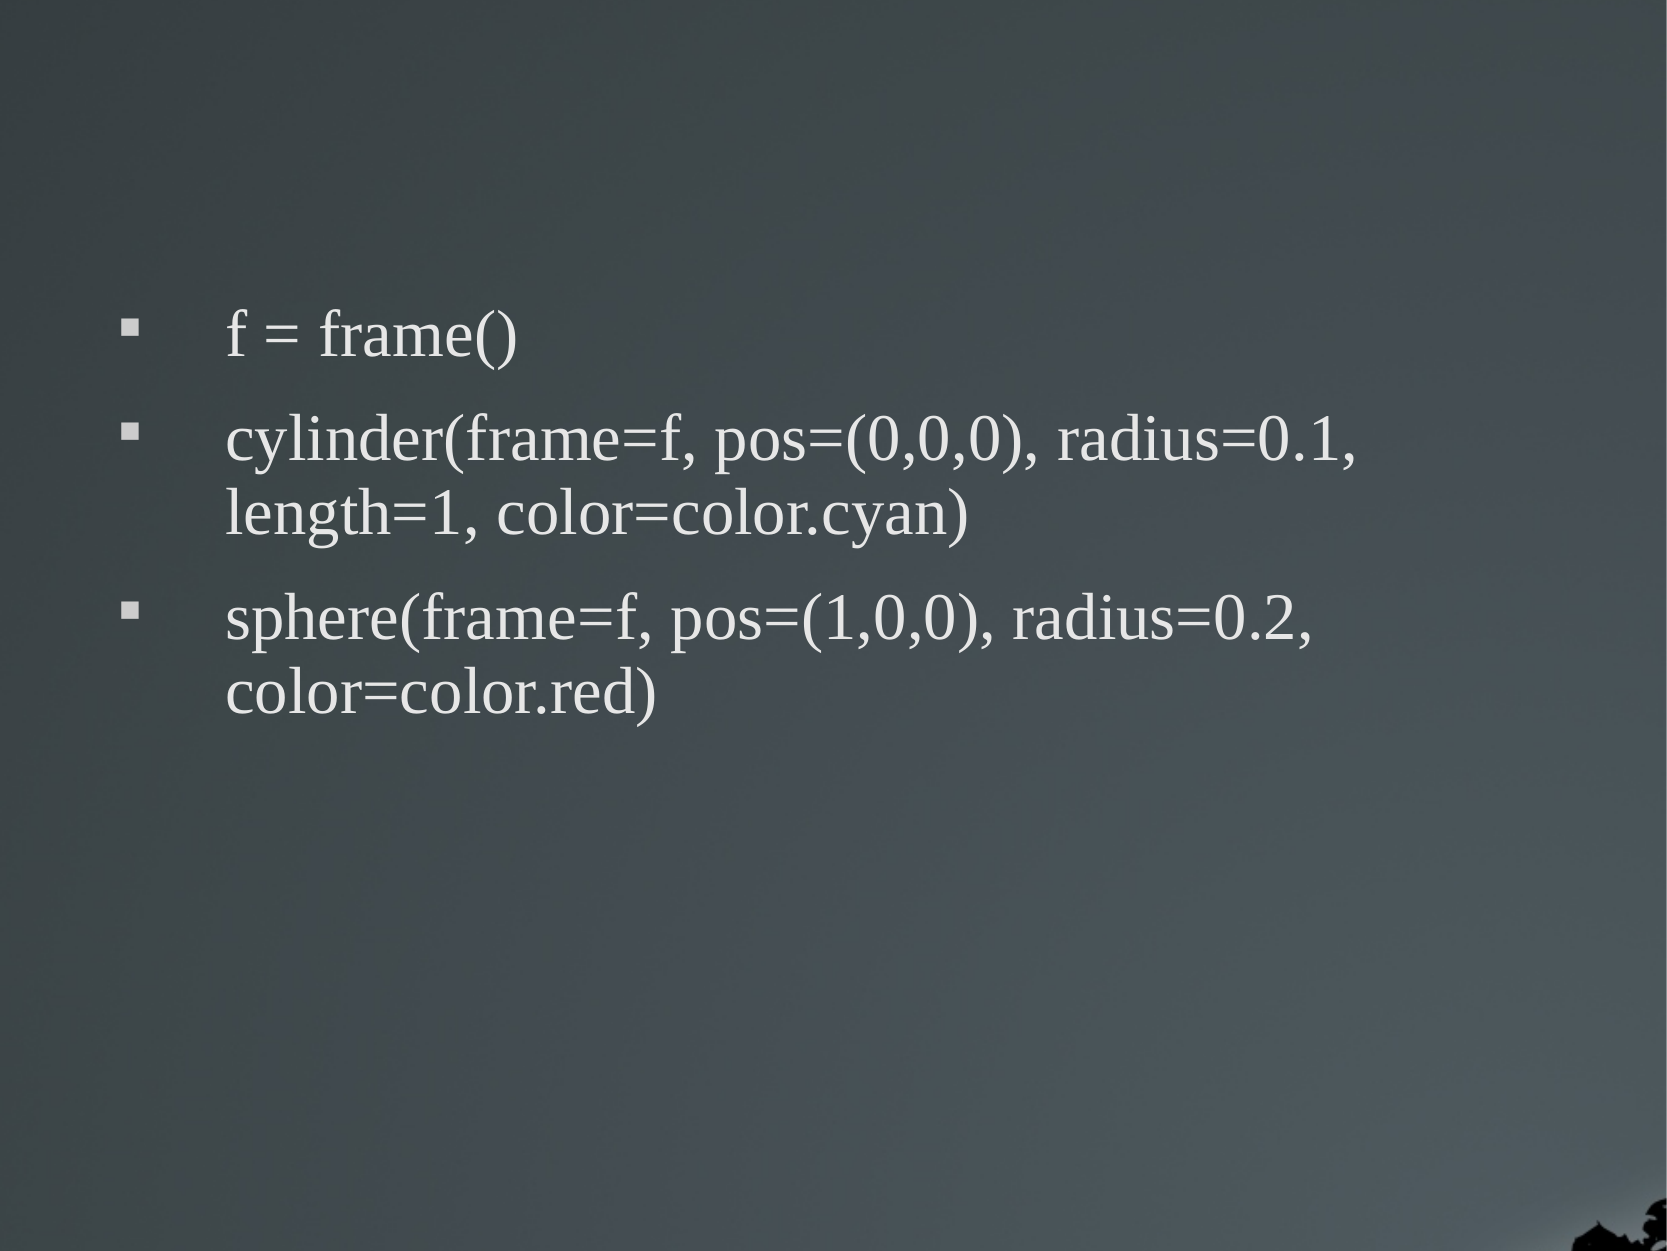

# f = frame()
cylinder(frame=f, pos=(0,0,0), radius=0.1, length=1, color=color.cyan)
sphere(frame=f, pos=(1,0,0), radius=0.2, color=color.red)